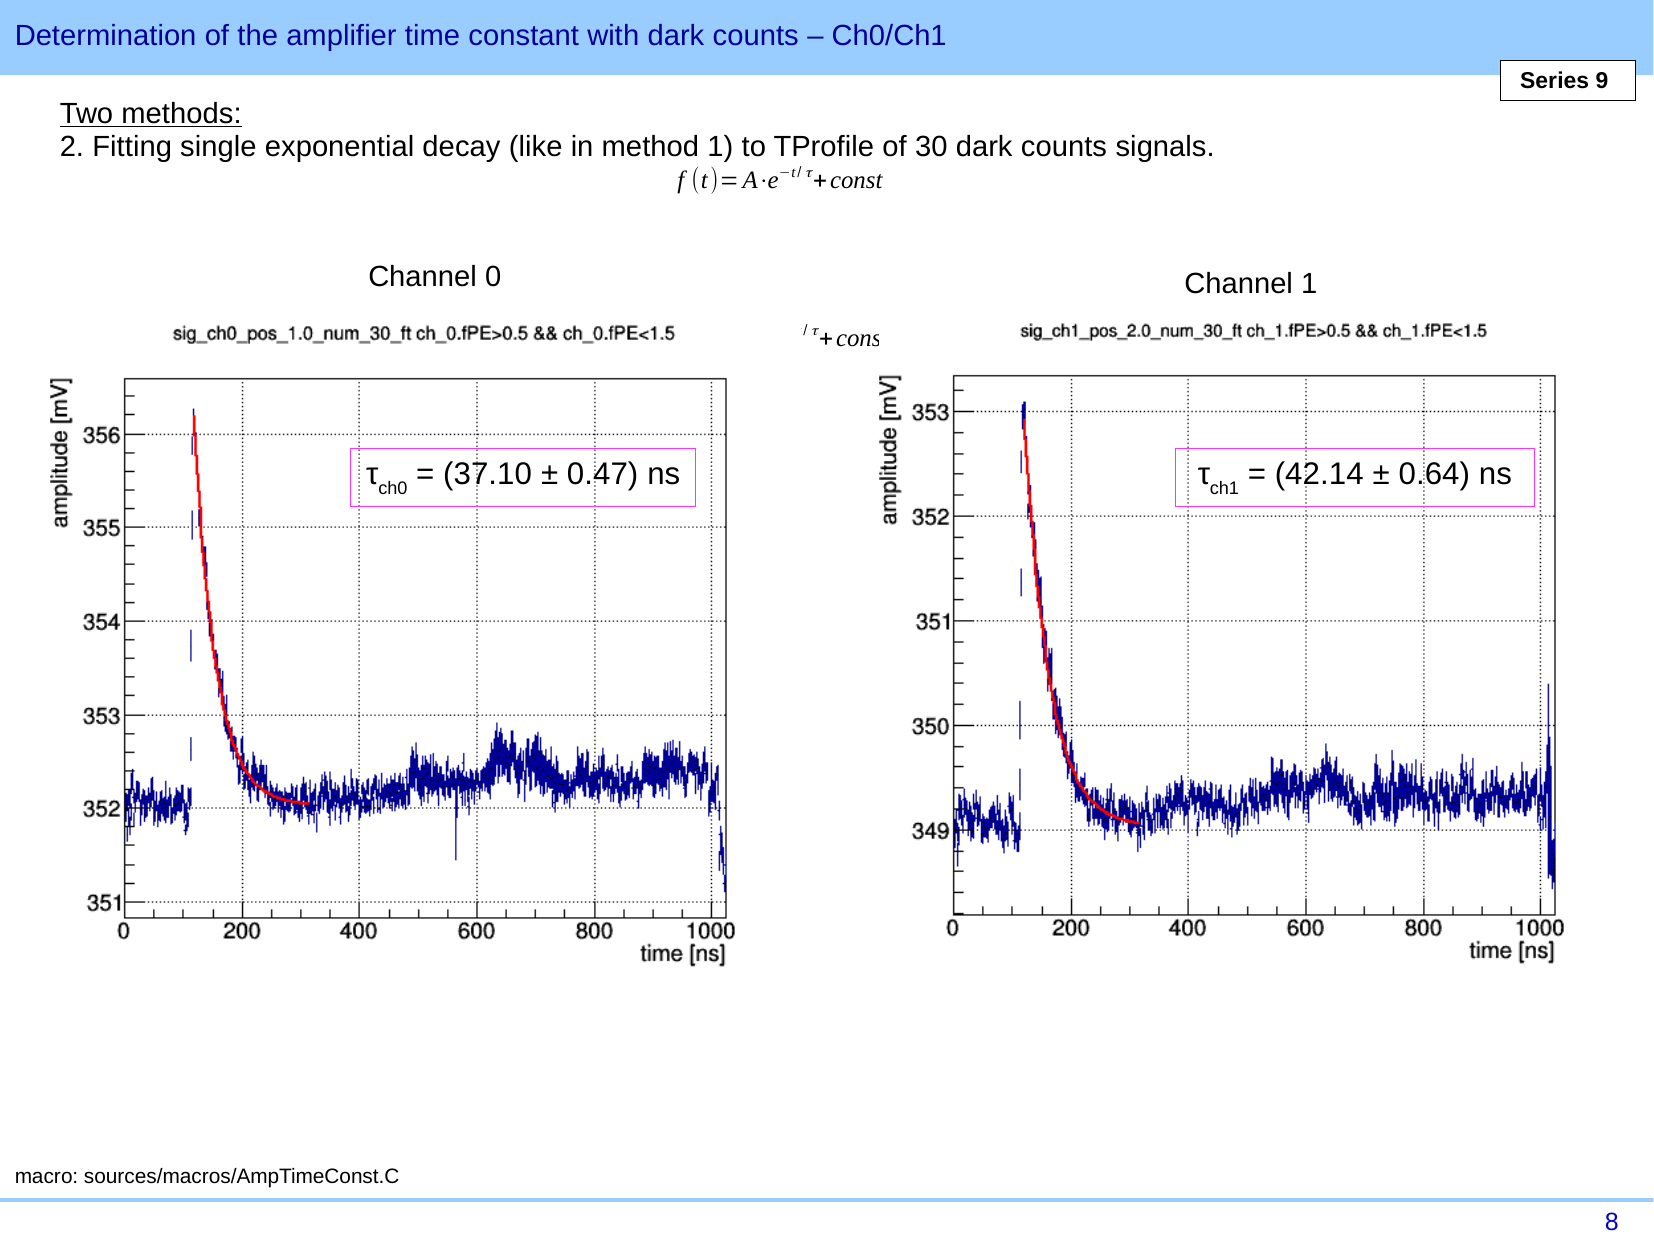

Determination of the amplifier time constant with dark counts – Ch0/Ch1
Series 9
Two methods:
2. Fitting single exponential decay (like in method 1) to TProfile of 30 dark counts signals.
Channel 0
Channel 1
τch0 = (37.10 ± 0.47) ns
τch1 = (42.14 ± 0.64) ns
macro: sources/macros/AmpTimeConst.C